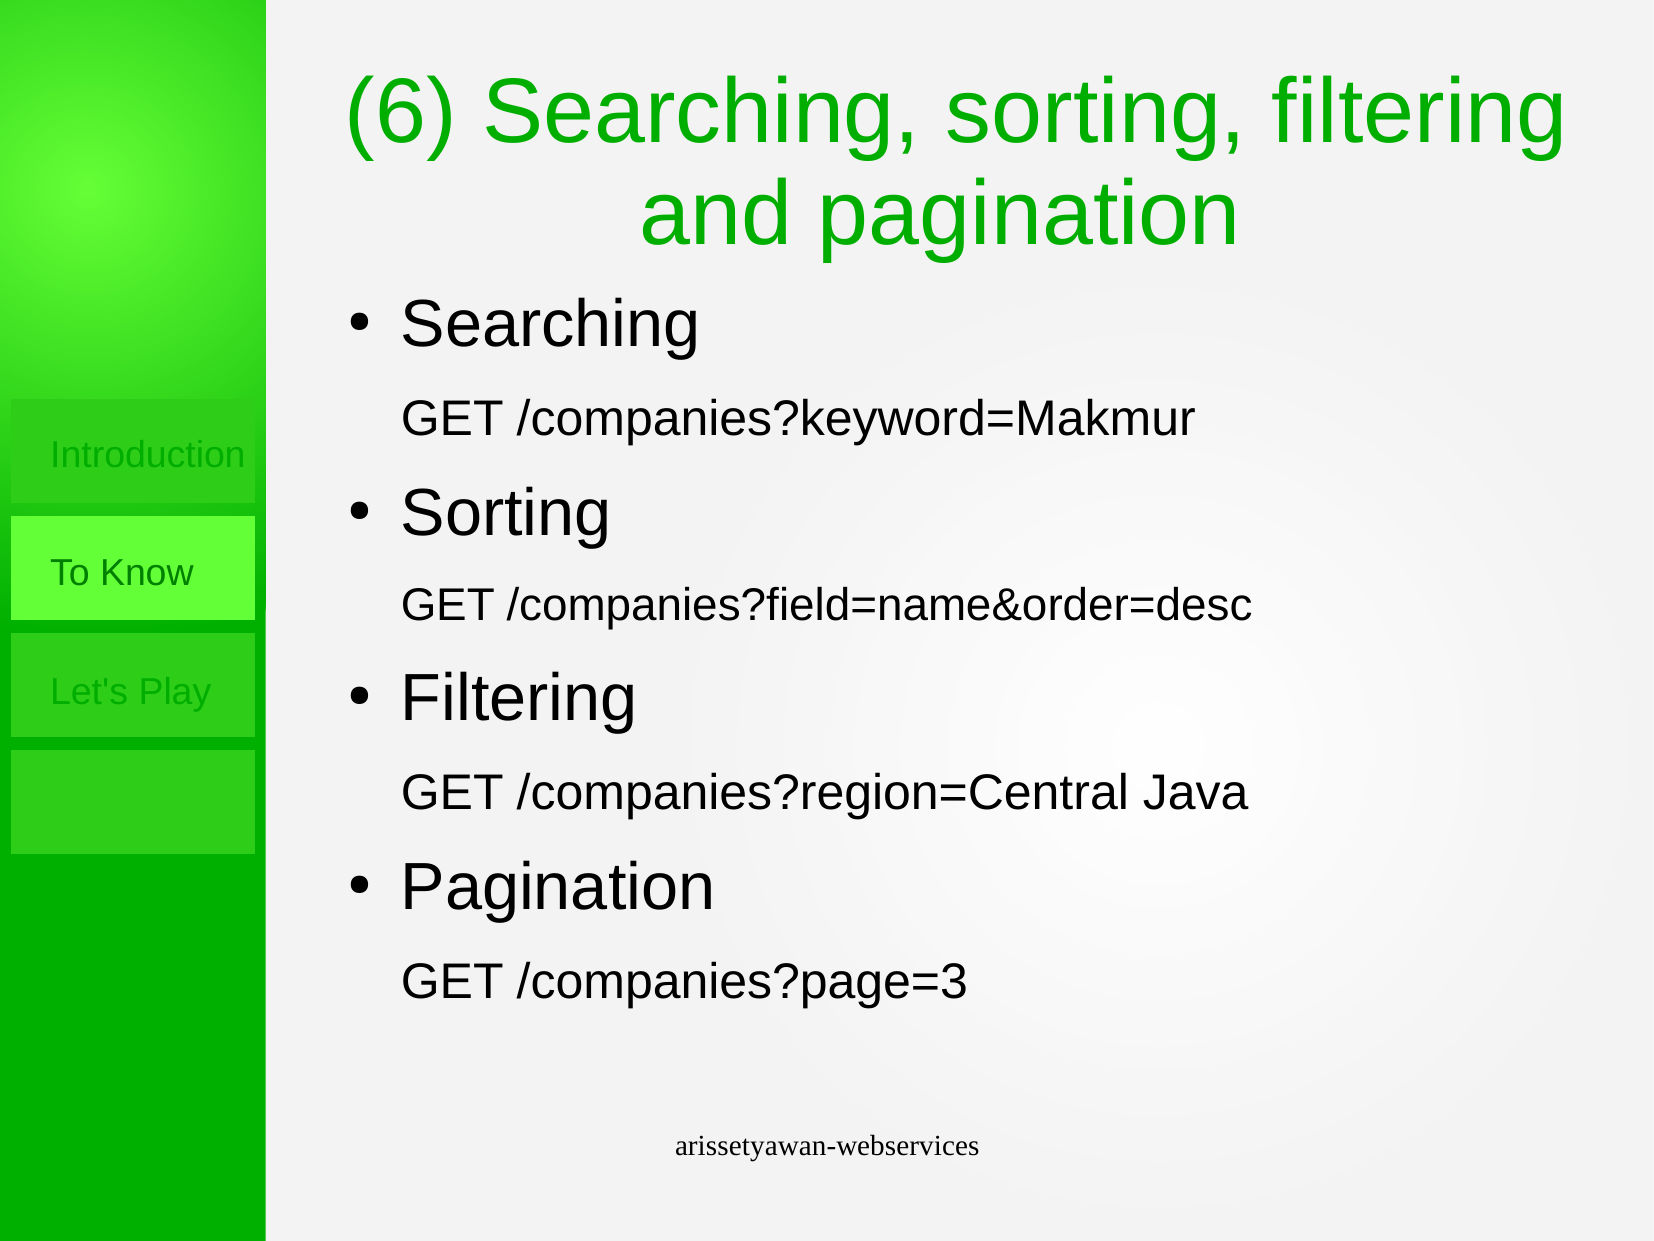

# (6) Searching, sorting, filtering and pagination
Searching
GET /companies?keyword=Makmur
Sorting
GET /companies?field=name&order=desc
Filtering
GET /companies?region=Central Java
Pagination
GET /companies?page=3
Introduction
To Know
Let's Play
arissetyawan-webservices